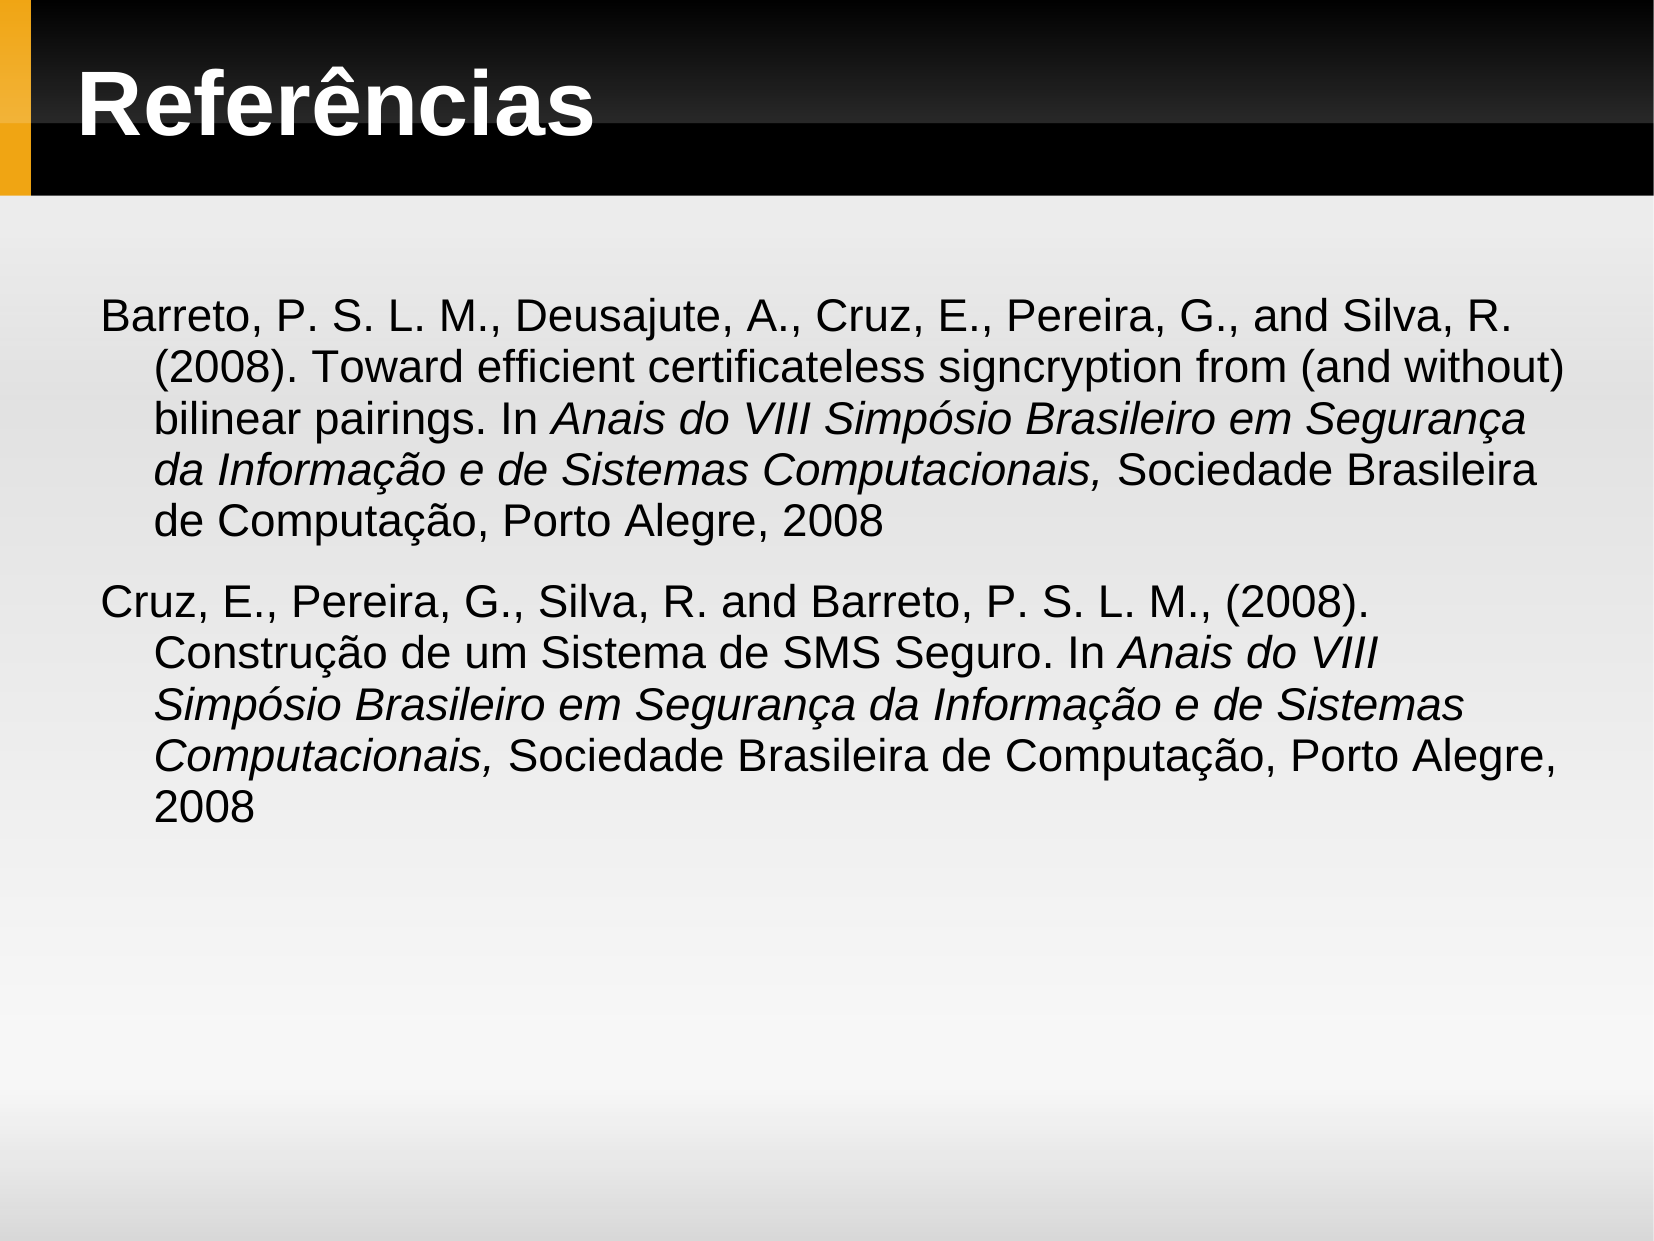

# Referências
Barreto, P. S. L. M., Deusajute, A., Cruz, E., Pereira, G., and Silva, R. (2008). Toward efficient certificateless signcryption from (and without) bilinear pairings. In Anais do VIII Simpósio Brasileiro em Segurança da Informação e de Sistemas Computacionais, Sociedade Brasileira de Computação, Porto Alegre, 2008
Cruz, E., Pereira, G., Silva, R. and Barreto, P. S. L. M., (2008). Construção de um Sistema de SMS Seguro. In Anais do VIII Simpósio Brasileiro em Segurança da Informação e de Sistemas Computacionais, Sociedade Brasileira de Computação, Porto Alegre, 2008